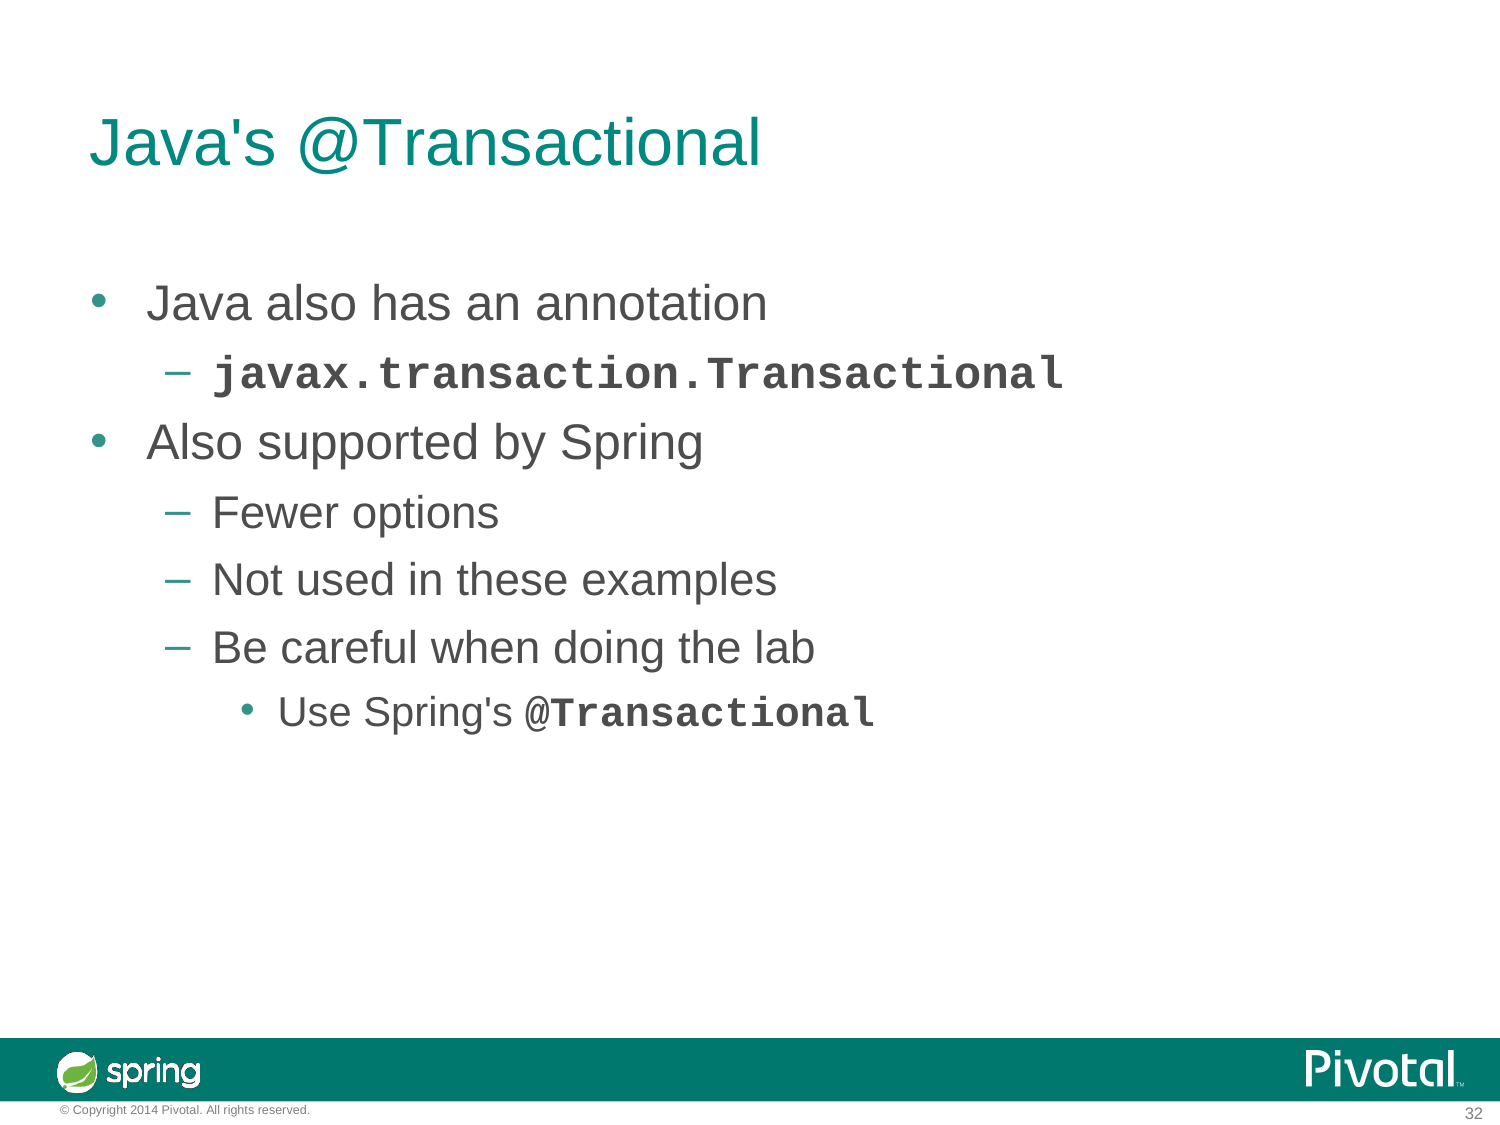

# Java's @Transactional
Java also has an annotation
javax.transaction.Transactional
Also supported by Spring
Fewer options
Not used in these examples
Be careful when doing the lab
Use Spring's @Transactional